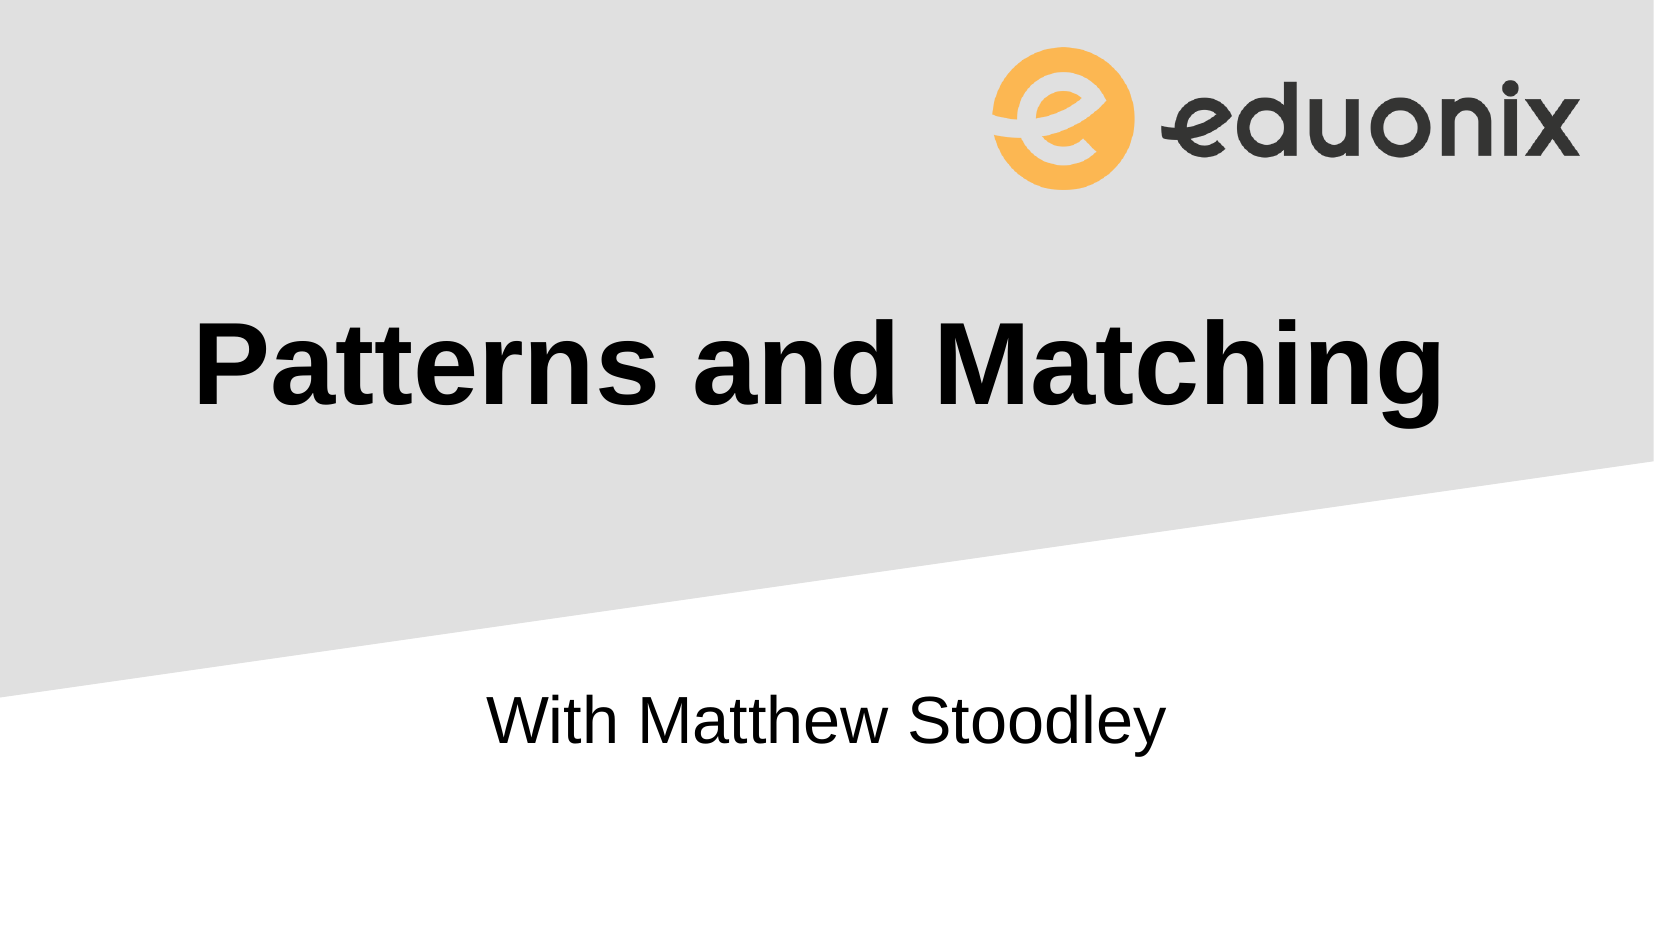

# Patterns and Matching
With Matthew Stoodley